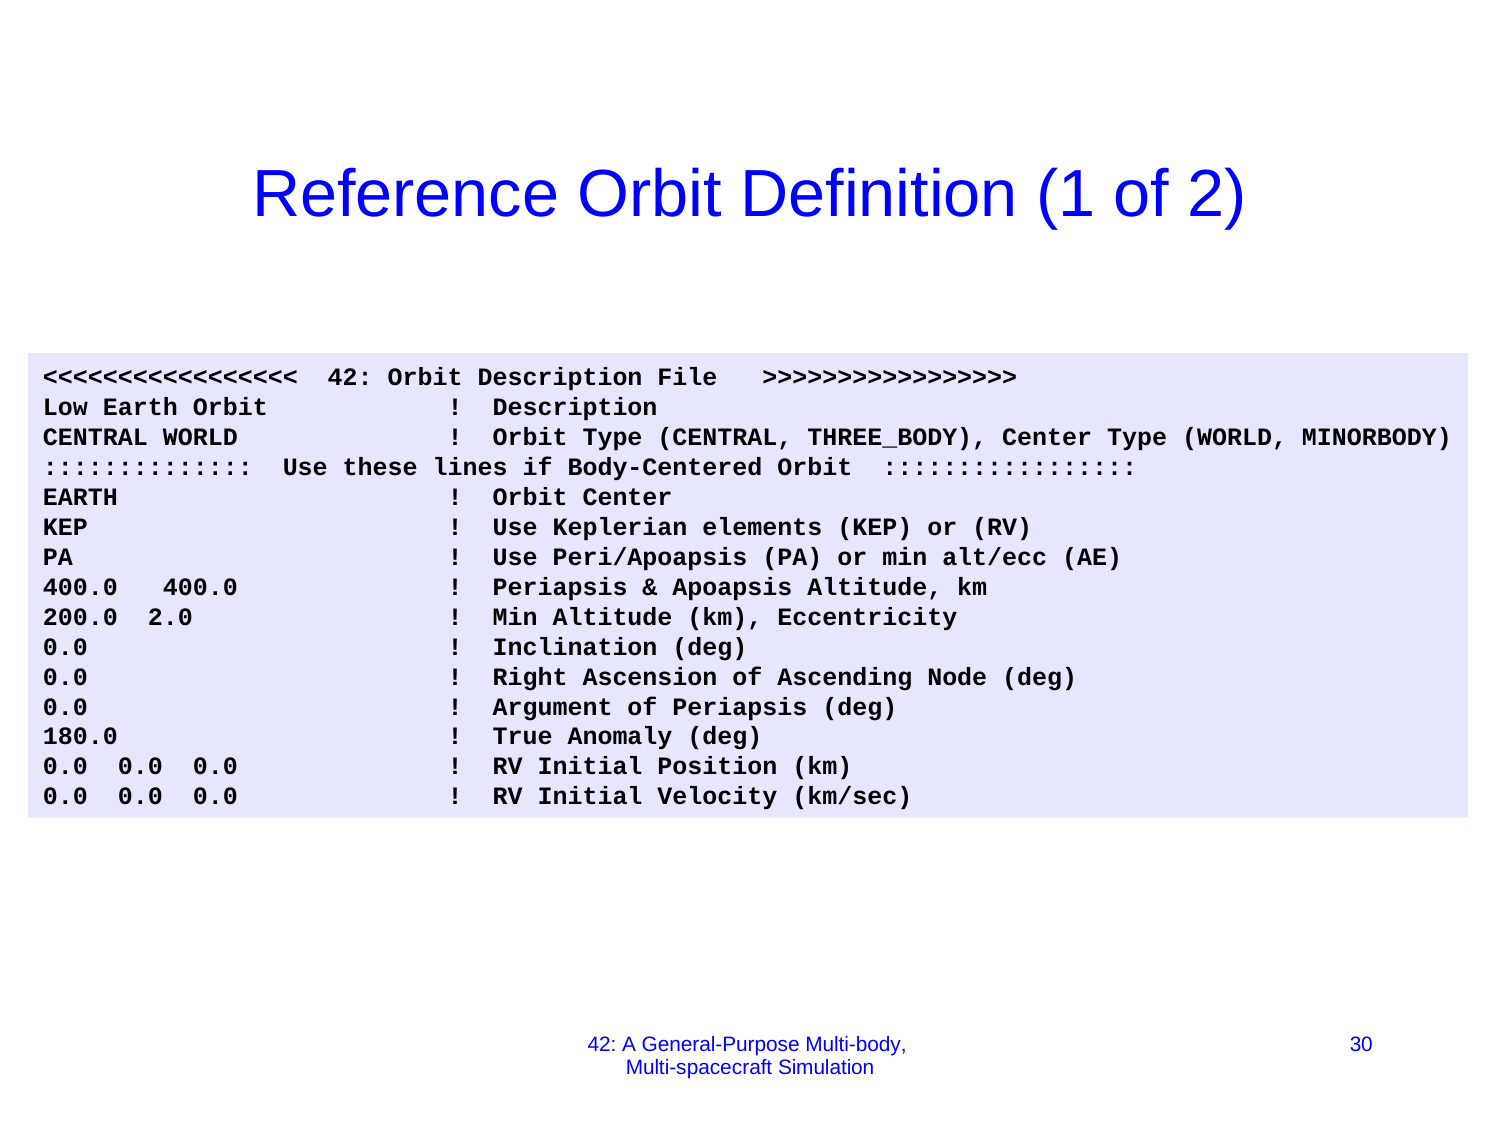

# Reference Orbit Definition (1 of 2)
<<<<<<<<<<<<<<<<< 42: Orbit Description File >>>>>>>>>>>>>>>>>
Low Earth Orbit ! Description
CENTRAL WORLD ! Orbit Type (CENTRAL, THREE_BODY), Center Type (WORLD, MINORBODY)
:::::::::::::: Use these lines if Body-Centered Orbit :::::::::::::::::
EARTH ! Orbit Center
KEP ! Use Keplerian elements (KEP) or (RV)
PA ! Use Peri/Apoapsis (PA) or min alt/ecc (AE)
400.0 400.0 ! Periapsis & Apoapsis Altitude, km
200.0 2.0 ! Min Altitude (km), Eccentricity
0.0 ! Inclination (deg)
0.0 ! Right Ascension of Ascending Node (deg)
0.0 ! Argument of Periapsis (deg)
180.0 ! True Anomaly (deg)
0.0 0.0 0.0 ! RV Initial Position (km)
0.0 0.0 0.0 ! RV Initial Velocity (km/sec)
42: The Mostly Harmless Simulation
30